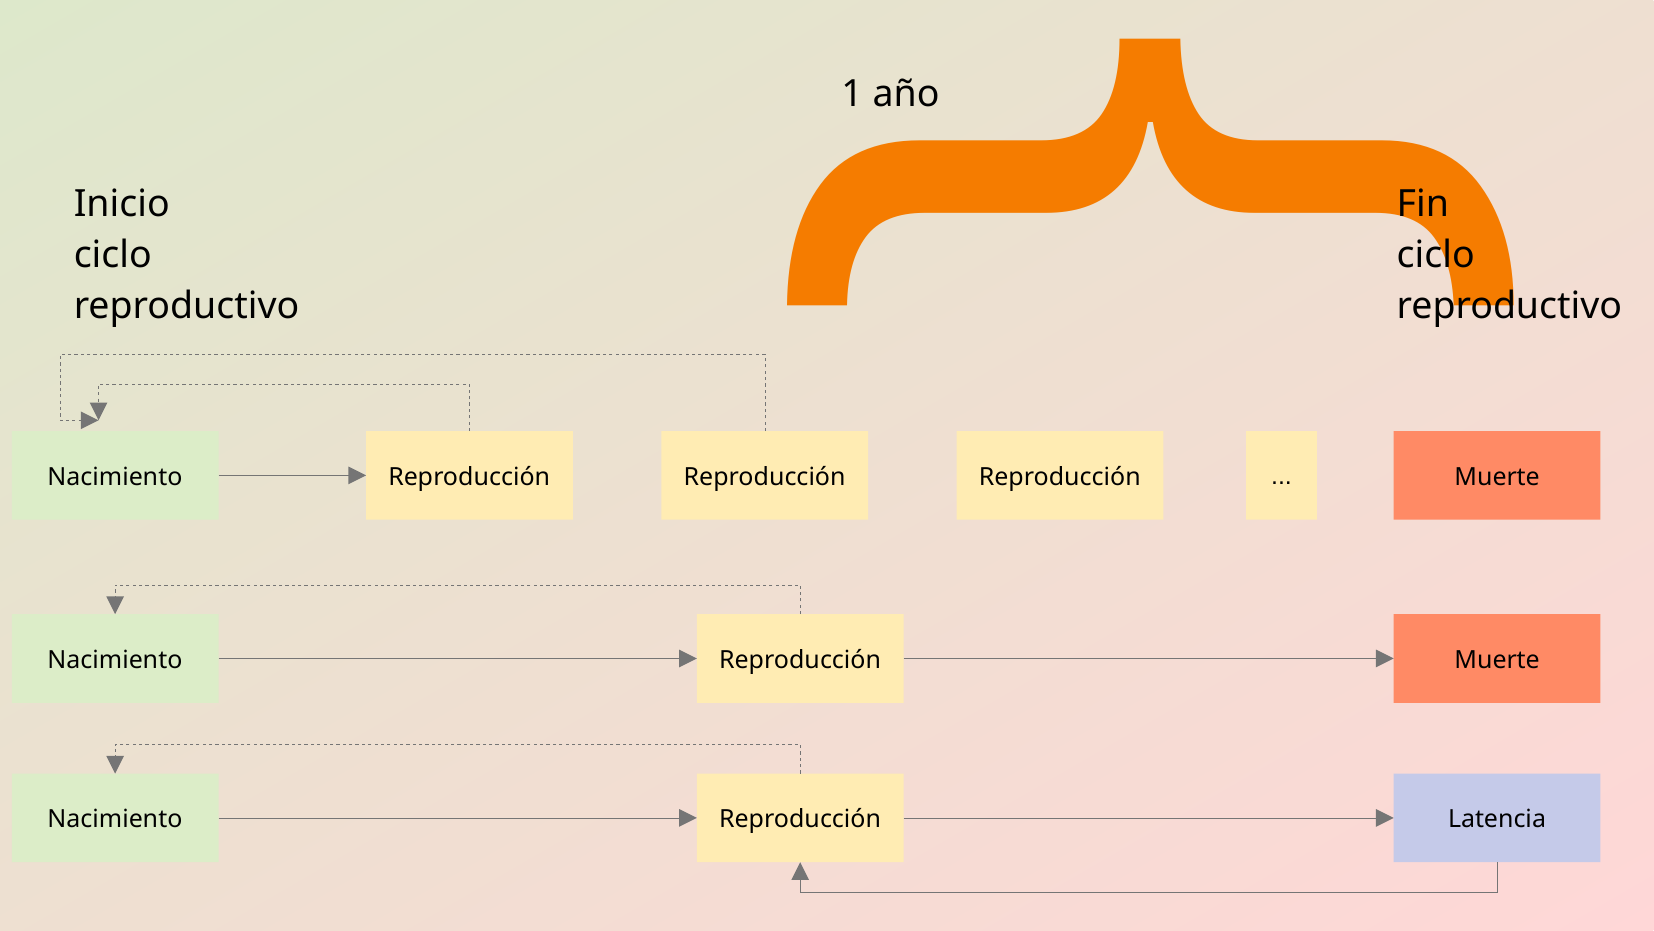

}
1 año
Inicio
ciclo
reproductivo
Fin
ciclo
reproductivo
Nacimiento
Reproducción
Reproducción
Reproducción
...
Muerte
Nacimiento
Reproducción
Muerte
Nacimiento
Reproducción
Latencia